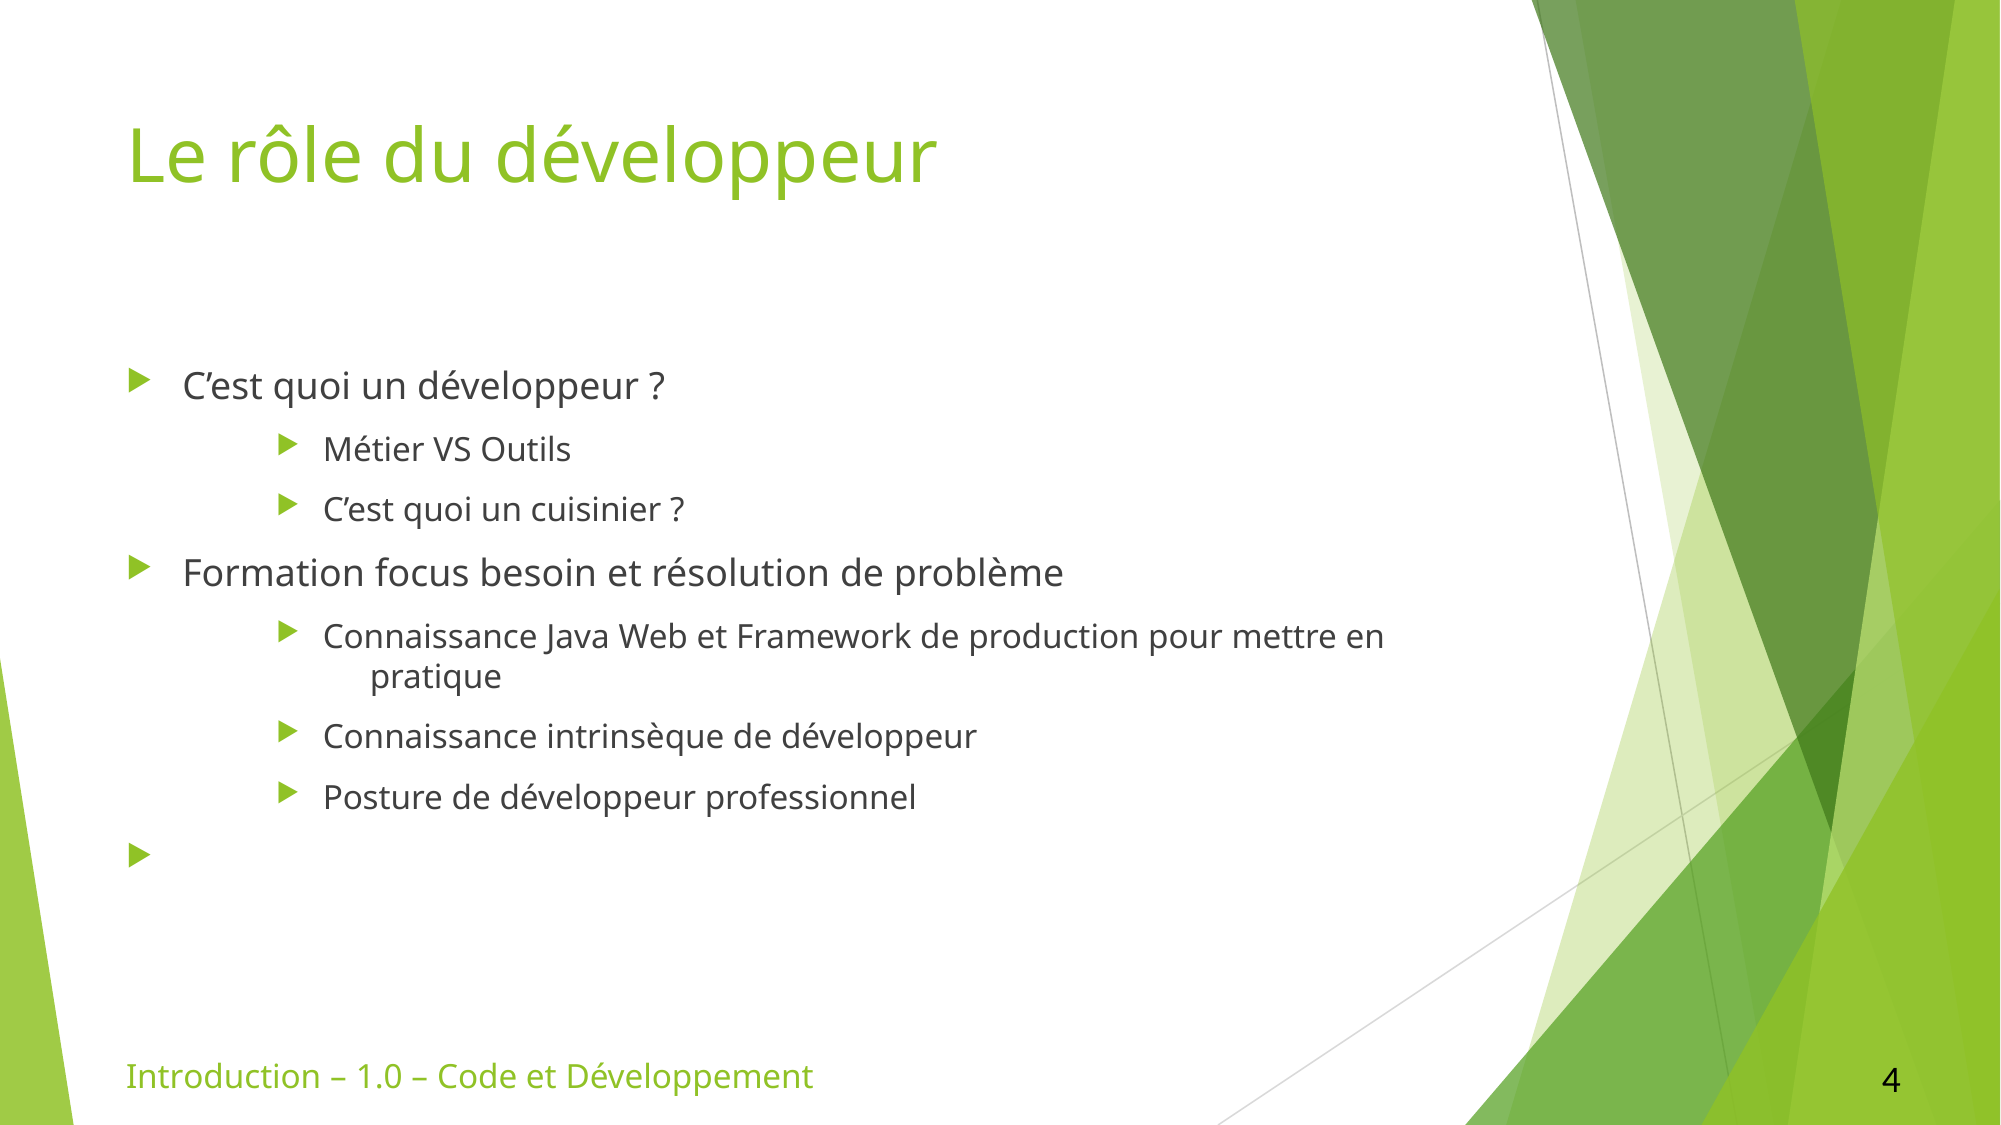

# Le rôle du développeur
C’est quoi un développeur ?
Métier VS Outils
C’est quoi un cuisinier ?
Formation focus besoin et résolution de problème
Connaissance Java Web et Framework de production pour mettre en pratique
Connaissance intrinsèque de développeur
Posture de développeur professionnel
Introduction – 1.0 – Code et Développement